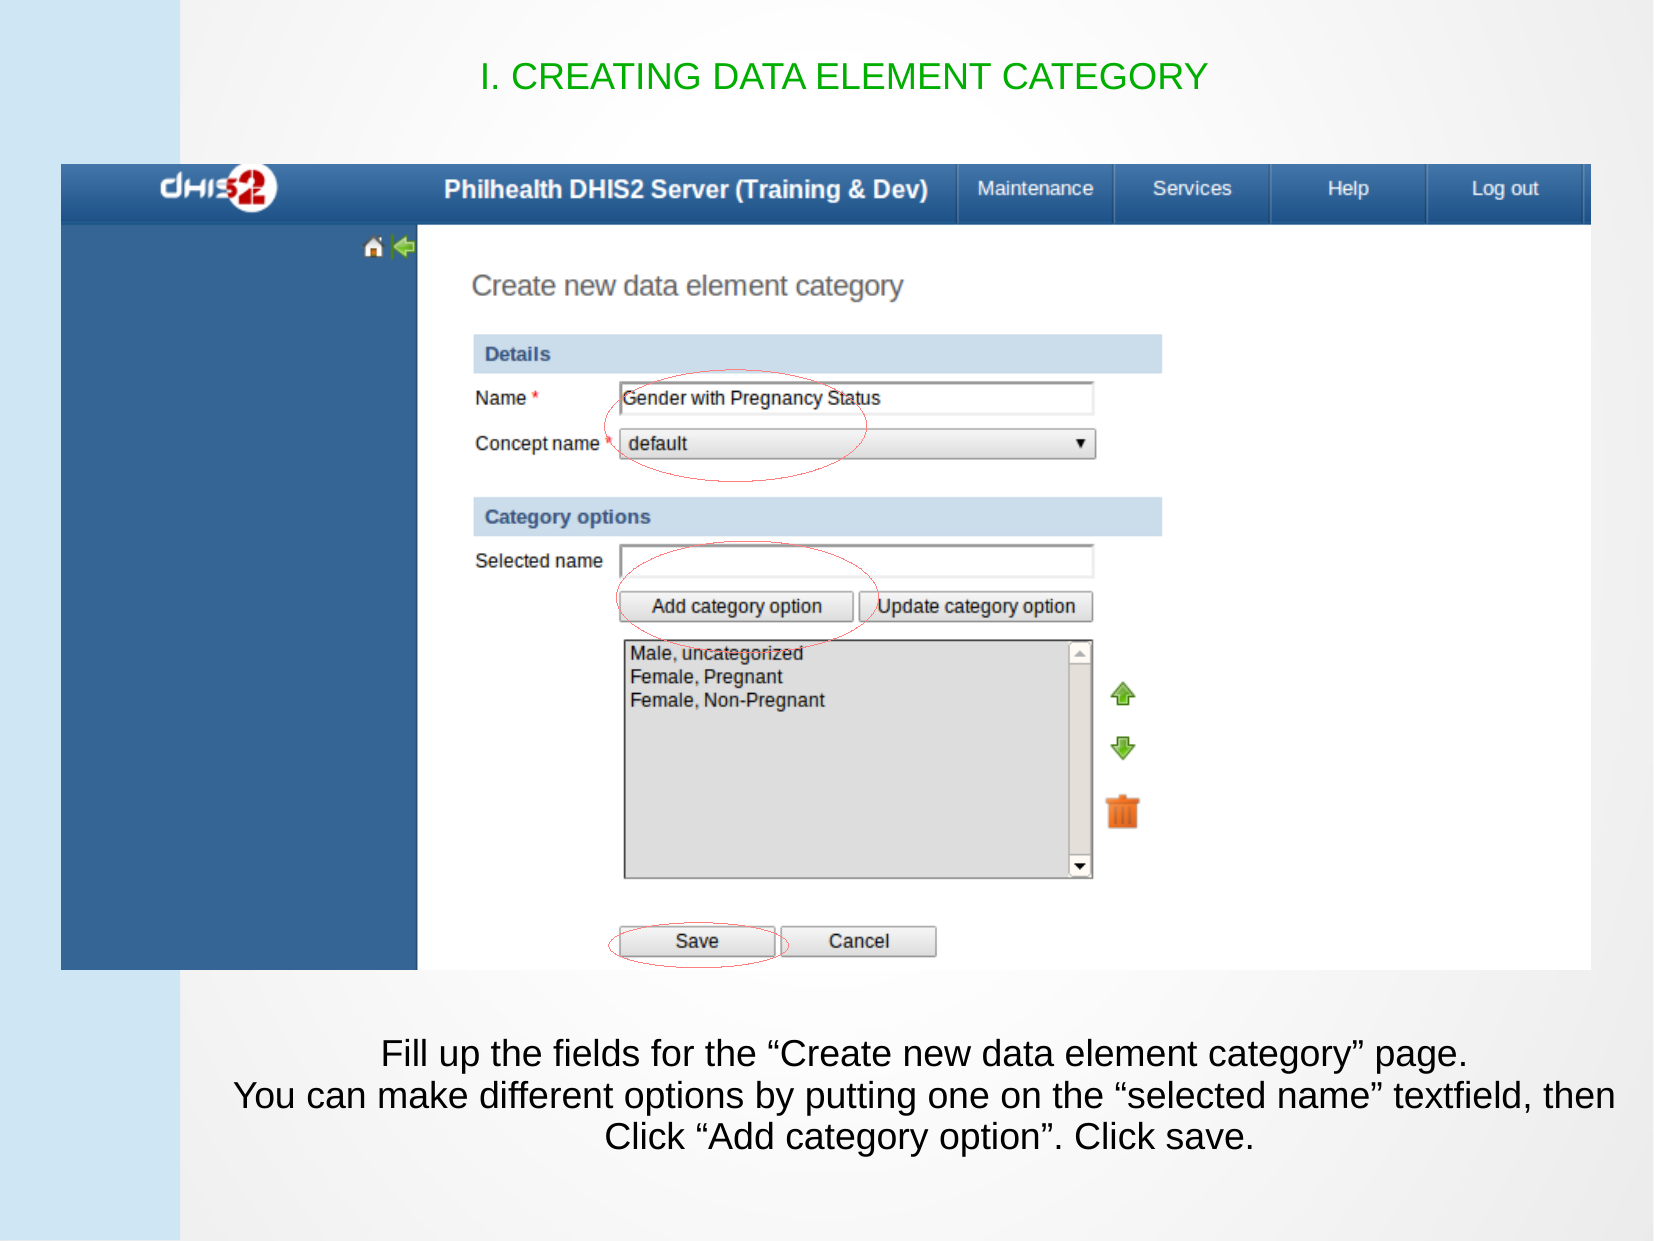

I. CREATING DATA ELEMENT CATEGORY
Fill up the fields for the “Create new data element category” page.
You can make different options by putting one on the “selected name” textfield, then
Click “Add category option”. Click save.